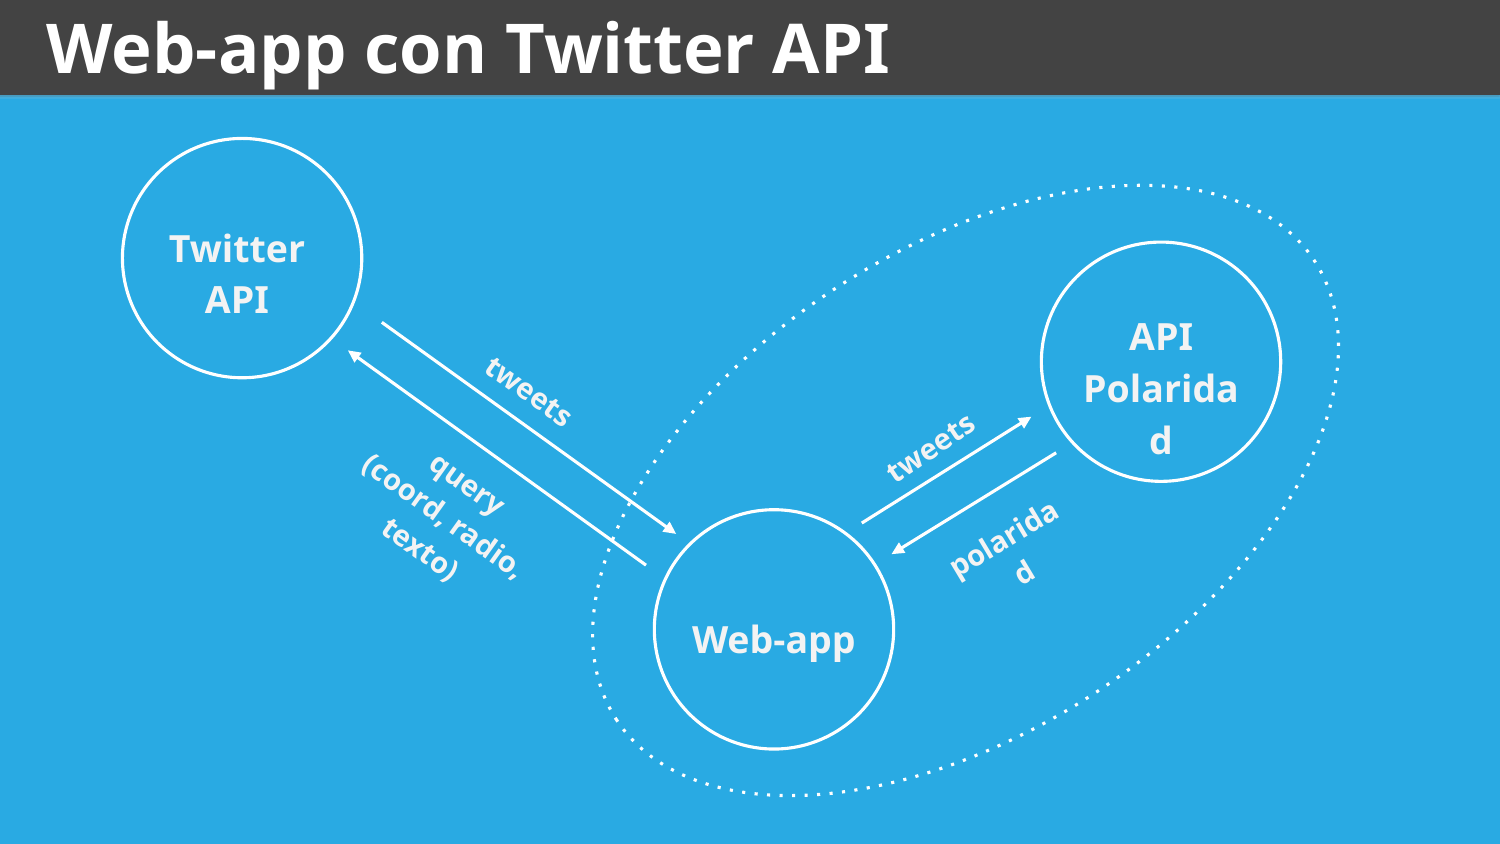

# Web-app con Twitter API
Twitter API
API Polaridad
tweets
tweets
query
(coord, radio, texto)
polaridad
Web-app